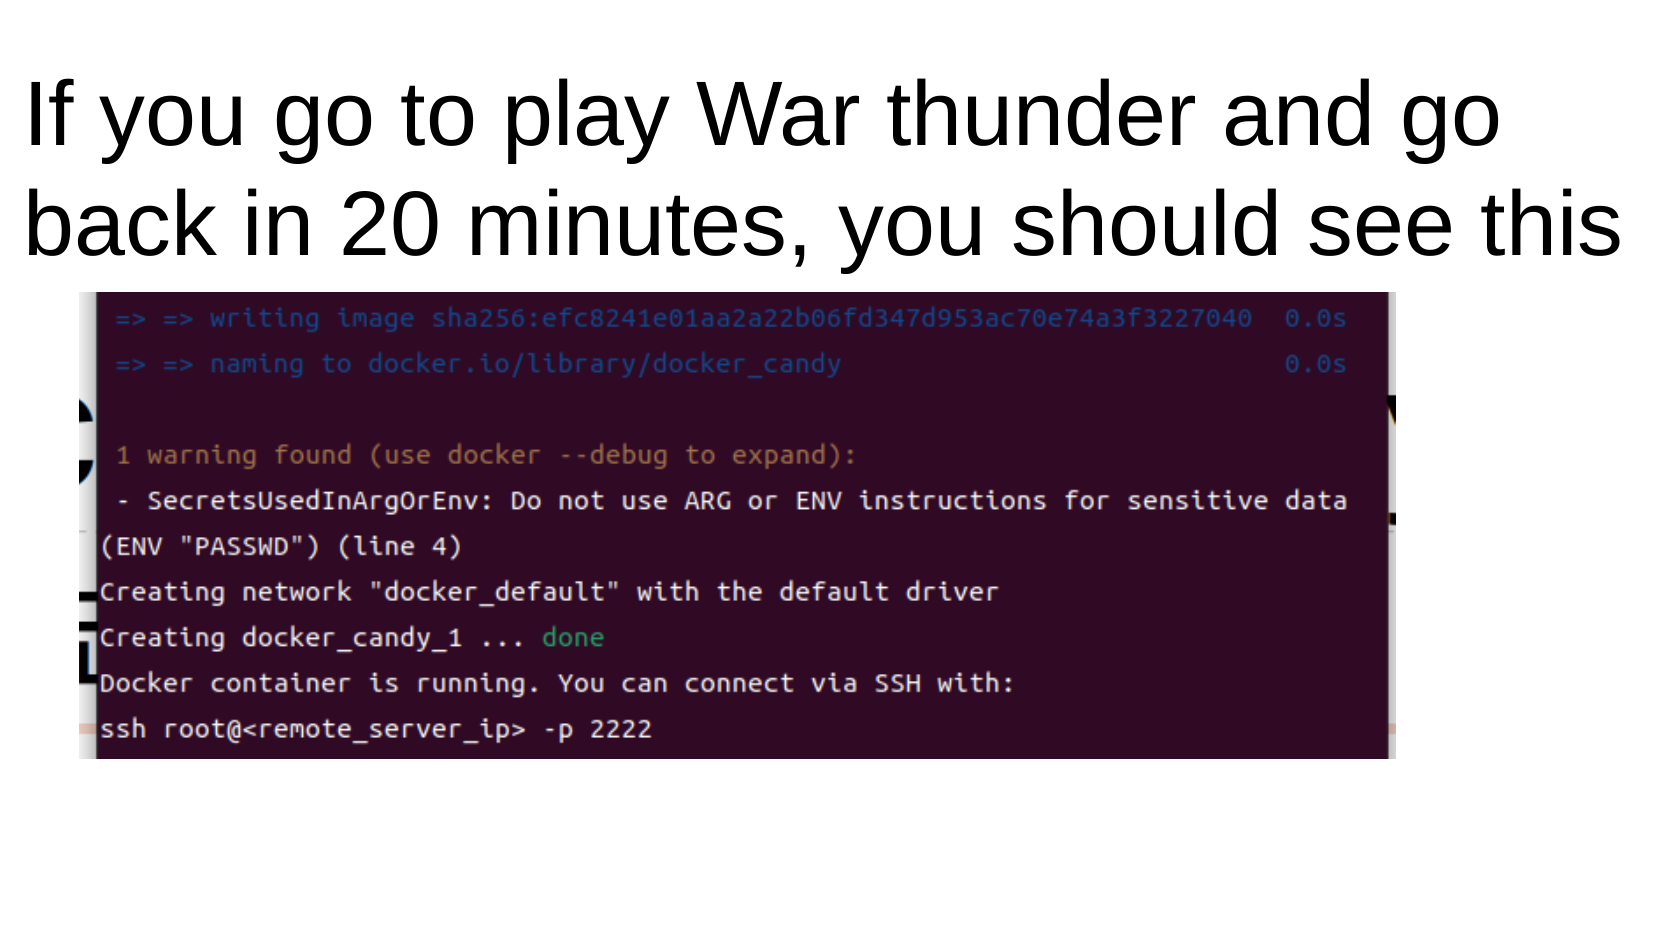

# If you go to play War thunder and go back in 20 minutes, you should see this